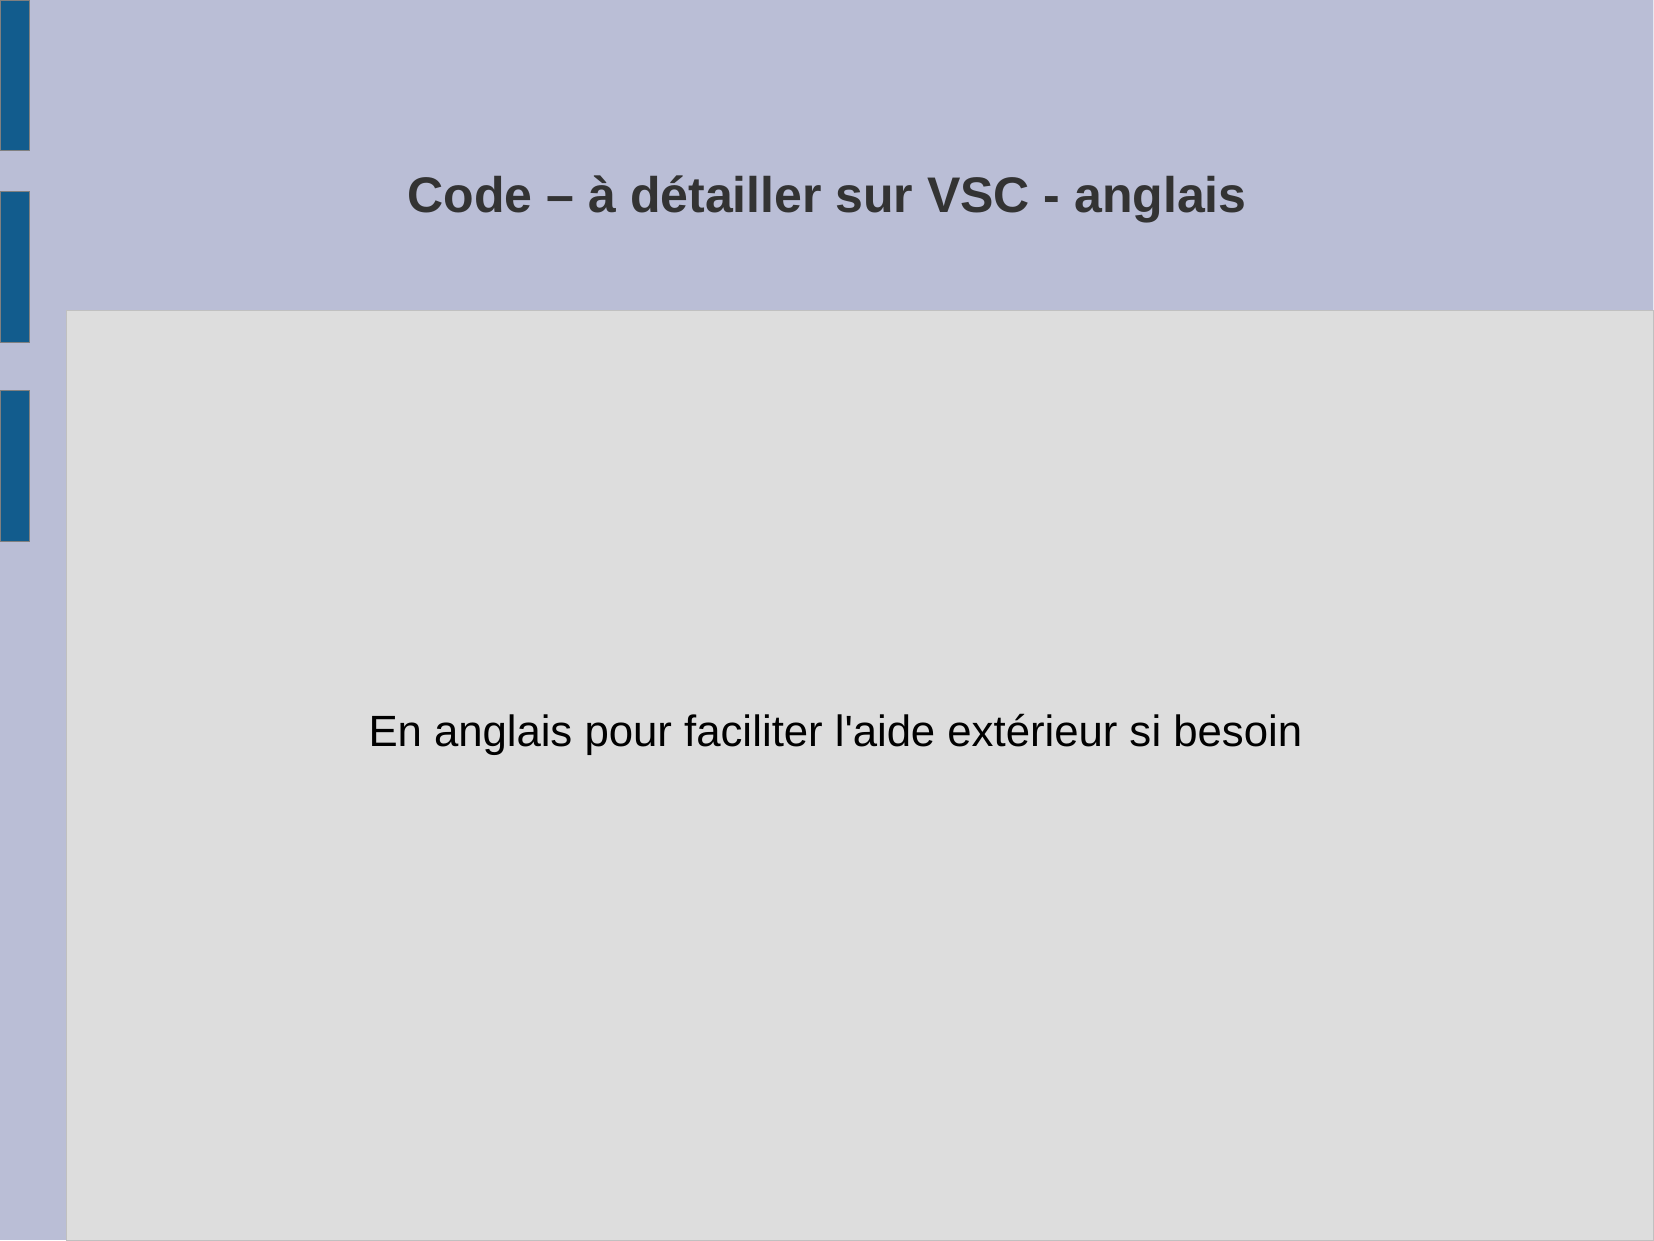

# Code – à détailler sur VSC - anglais
En anglais pour faciliter l'aide extérieur si besoin